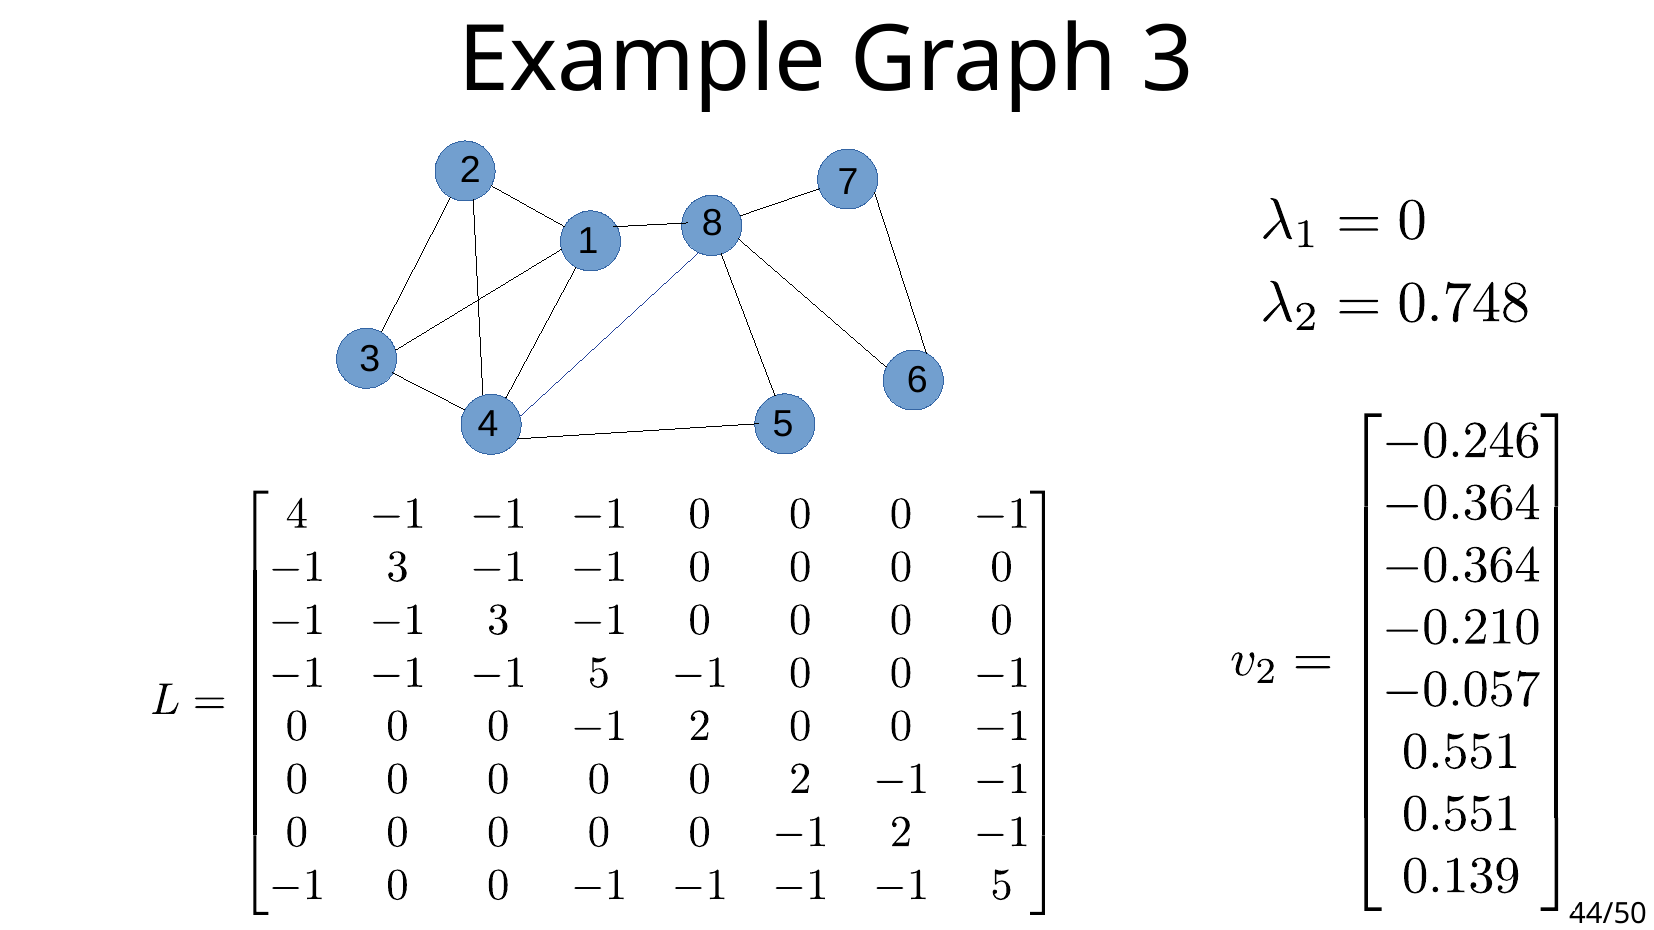

# Example Graph 3
2
7
8
1
3
6
4
5
44